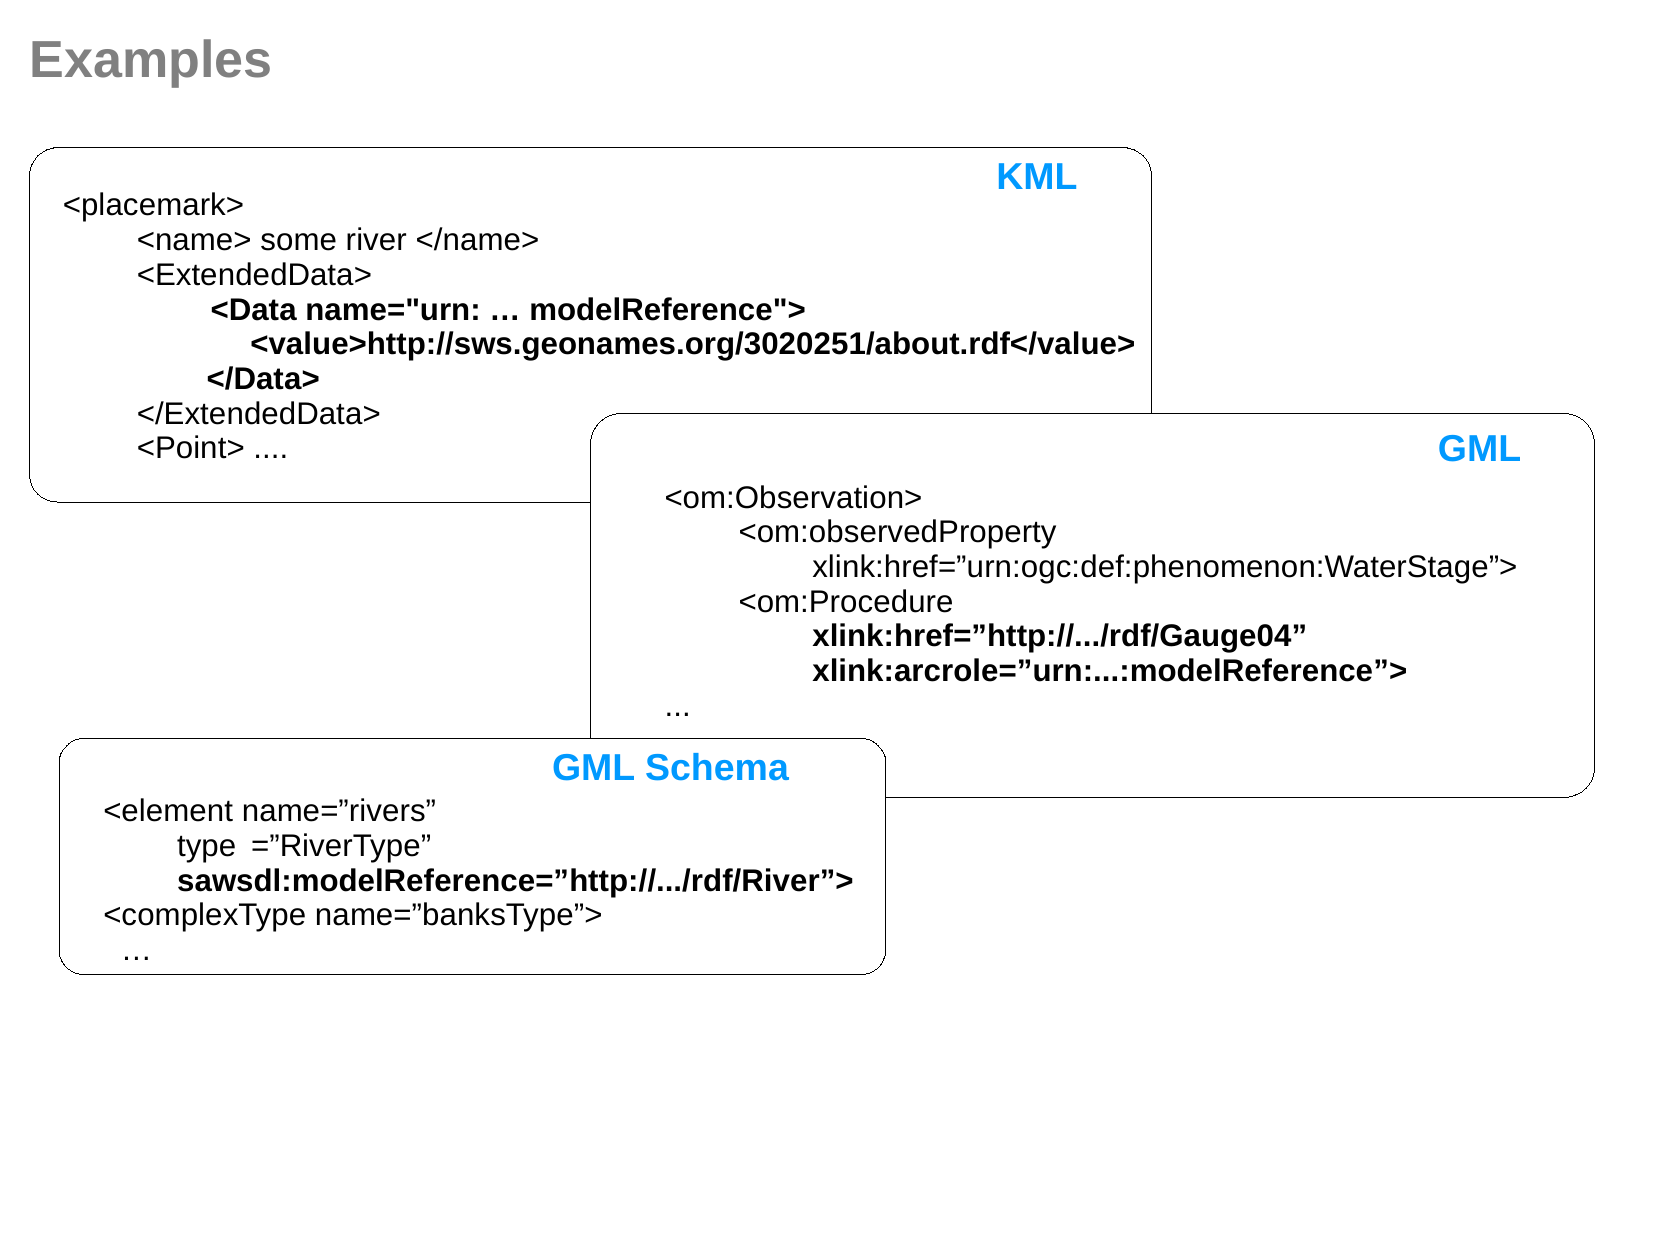

# Examples
KML
<placemark>
	<name> some river </name>
	<ExtendedData>
 	<Data name="urn: … modelReference">
	 <value>http://sws.geonames.org/3020251/about.rdf</value>
	 </Data>
	</ExtendedData>
	<Point> ....
GML
<om:Observation>
	<om:observedProperty
		xlink:href=”urn:ogc:def:phenomenon:WaterStage”>
	<om:Procedure
		xlink:href=”http://.../rdf/Gauge04”
		xlink:arcrole=”urn:...:modelReference”>
...
GML Schema
<element name=”rivers”
	type	=”RiverType”
	sawsdl:modelReference=”http://.../rdf/River”>
<complexType name=”banksType”>
 …